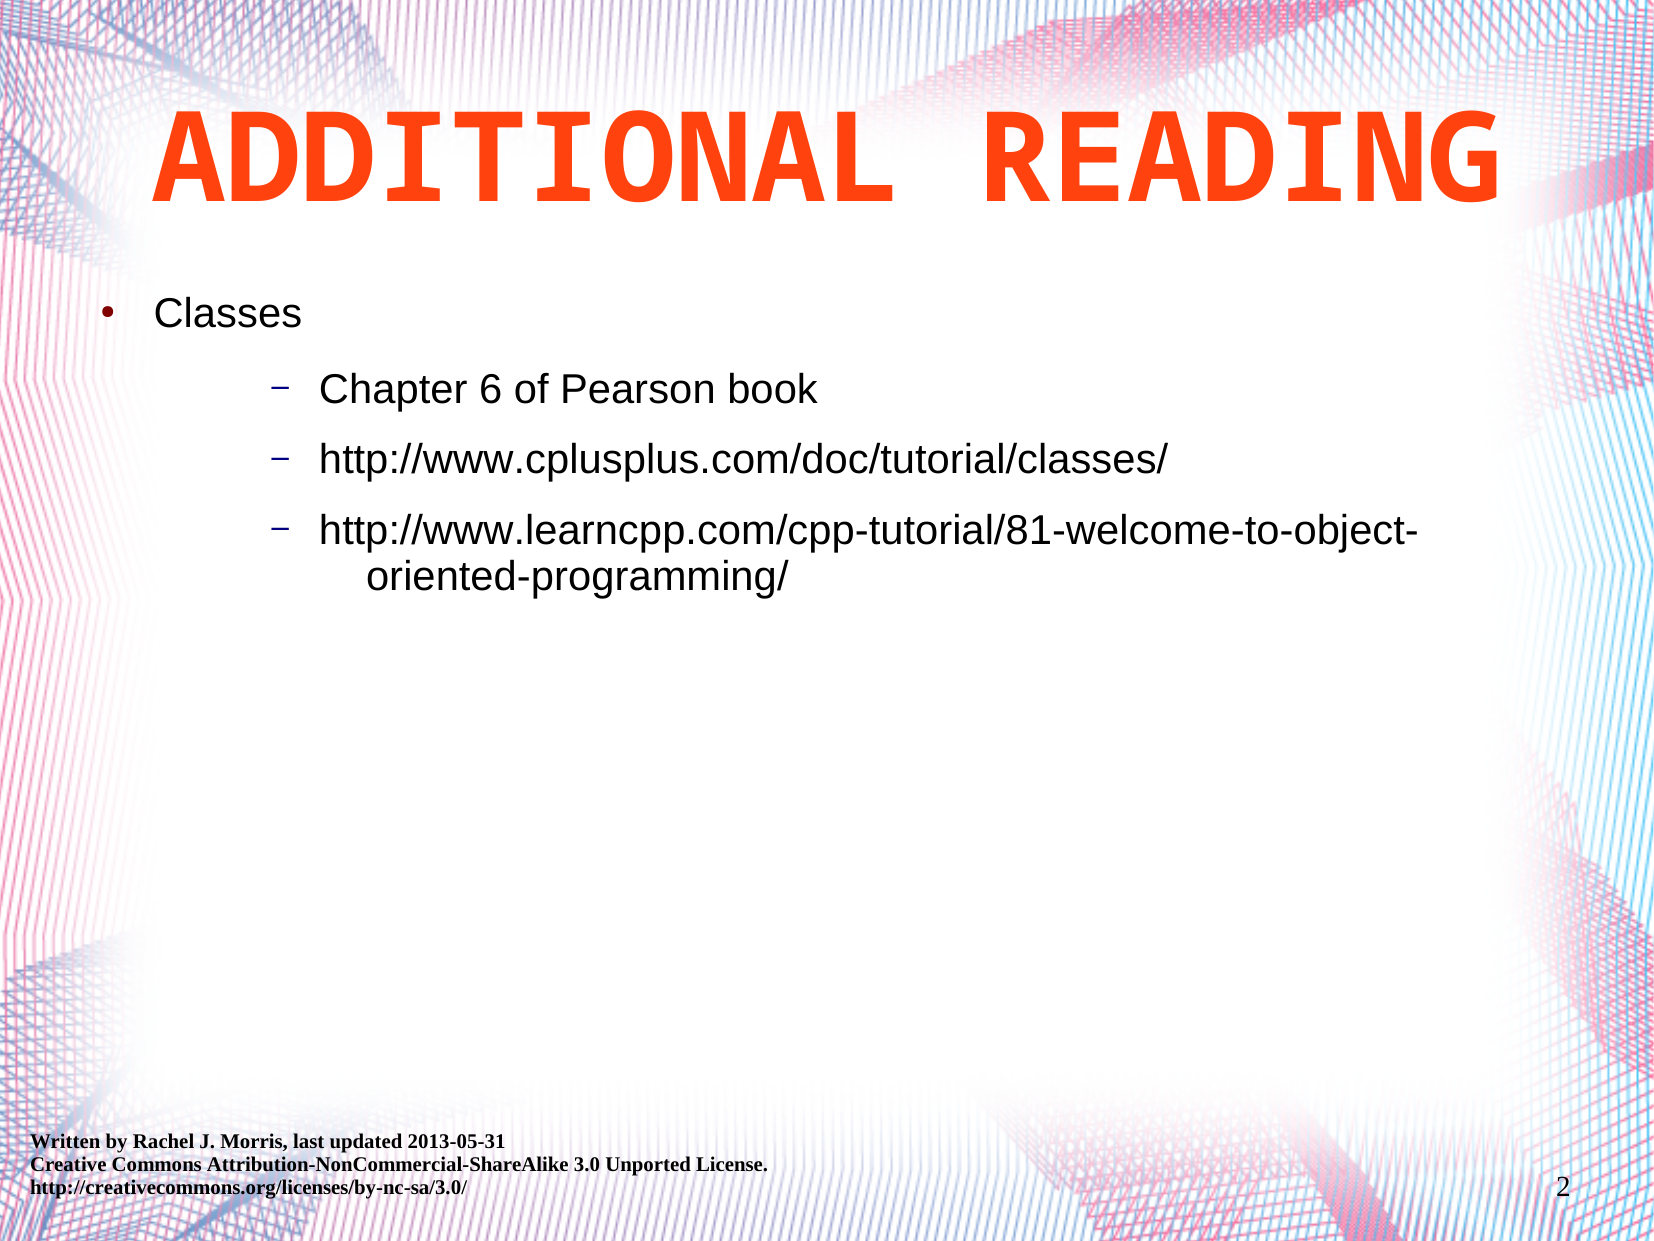

ADDITIONAL READING
# Classes
Chapter 6 of Pearson book
http://www.cplusplus.com/doc/tutorial/classes/
http://www.learncpp.com/cpp-tutorial/81-welcome-to-object-oriented-programming/
2